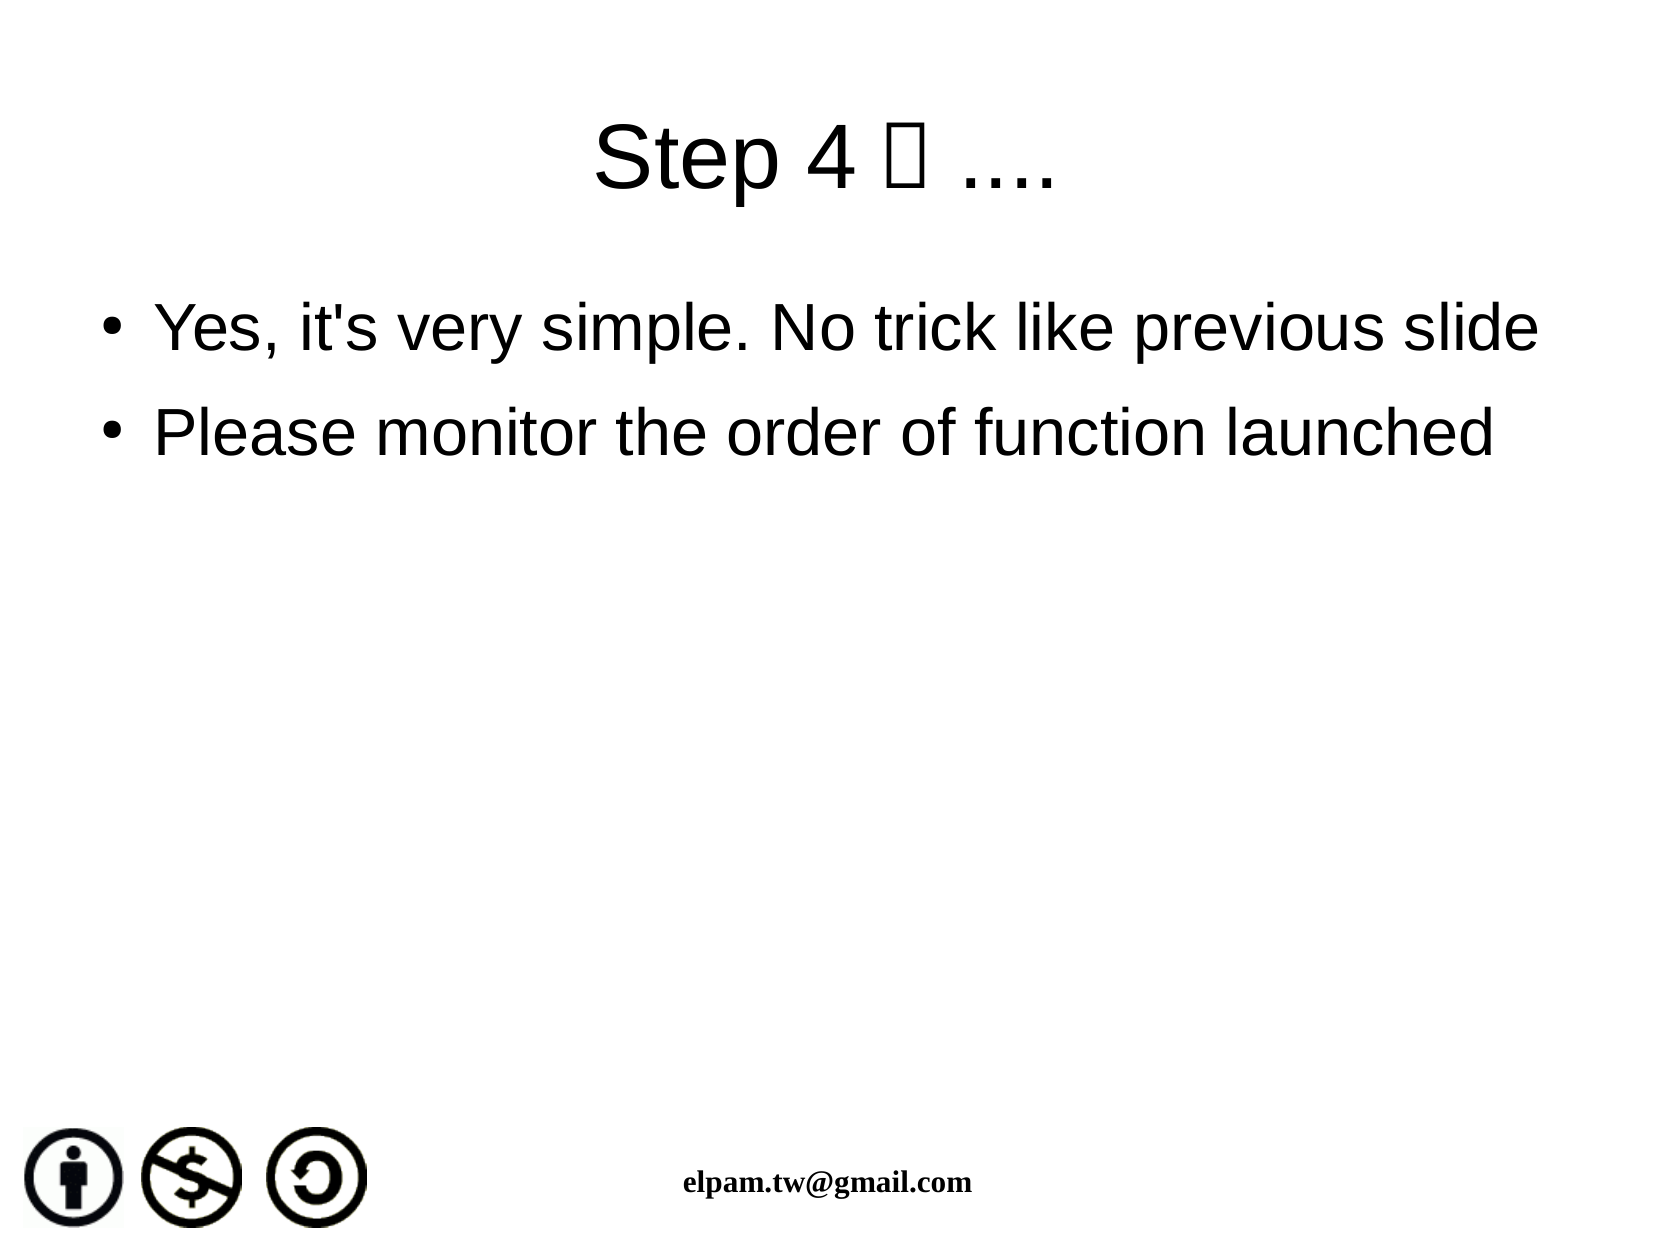

# Step 4：....
Yes, it's very simple. No trick like previous slide
Please monitor the order of function launched